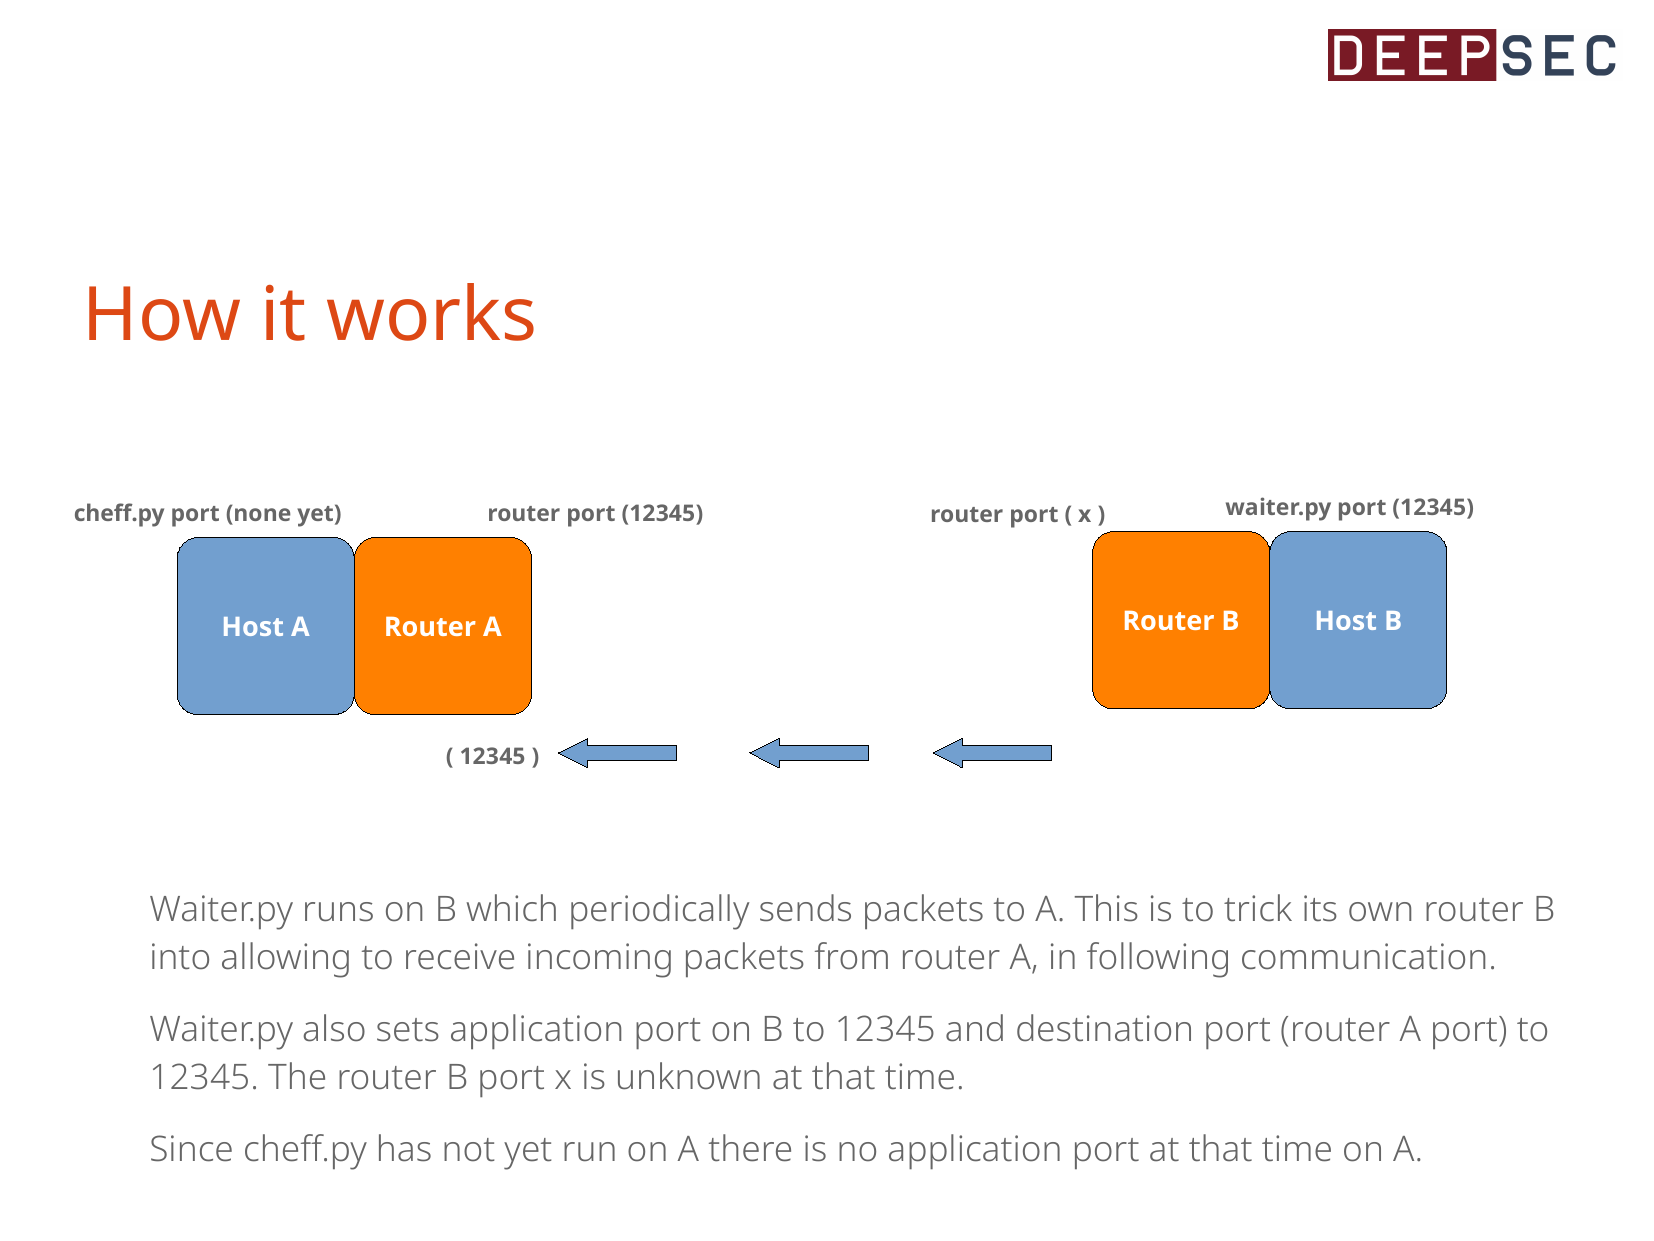

# How it works
Waiter.py runs on B which periodically sends packets to A. This is to trick its own router B into allowing to receive incoming packets from router A, in following communication.
Waiter.py also sets application port on B to 12345 and destination port (router A port) to 12345. The router B port x is unknown at that time.
Since cheff.py has not yet run on A there is no application port at that time on A.
waiter.py port (12345)
cheff.py port (none yet)
router port (12345)
router port ( x )
Router B
Host B
Host A
Router A
( 12345 )